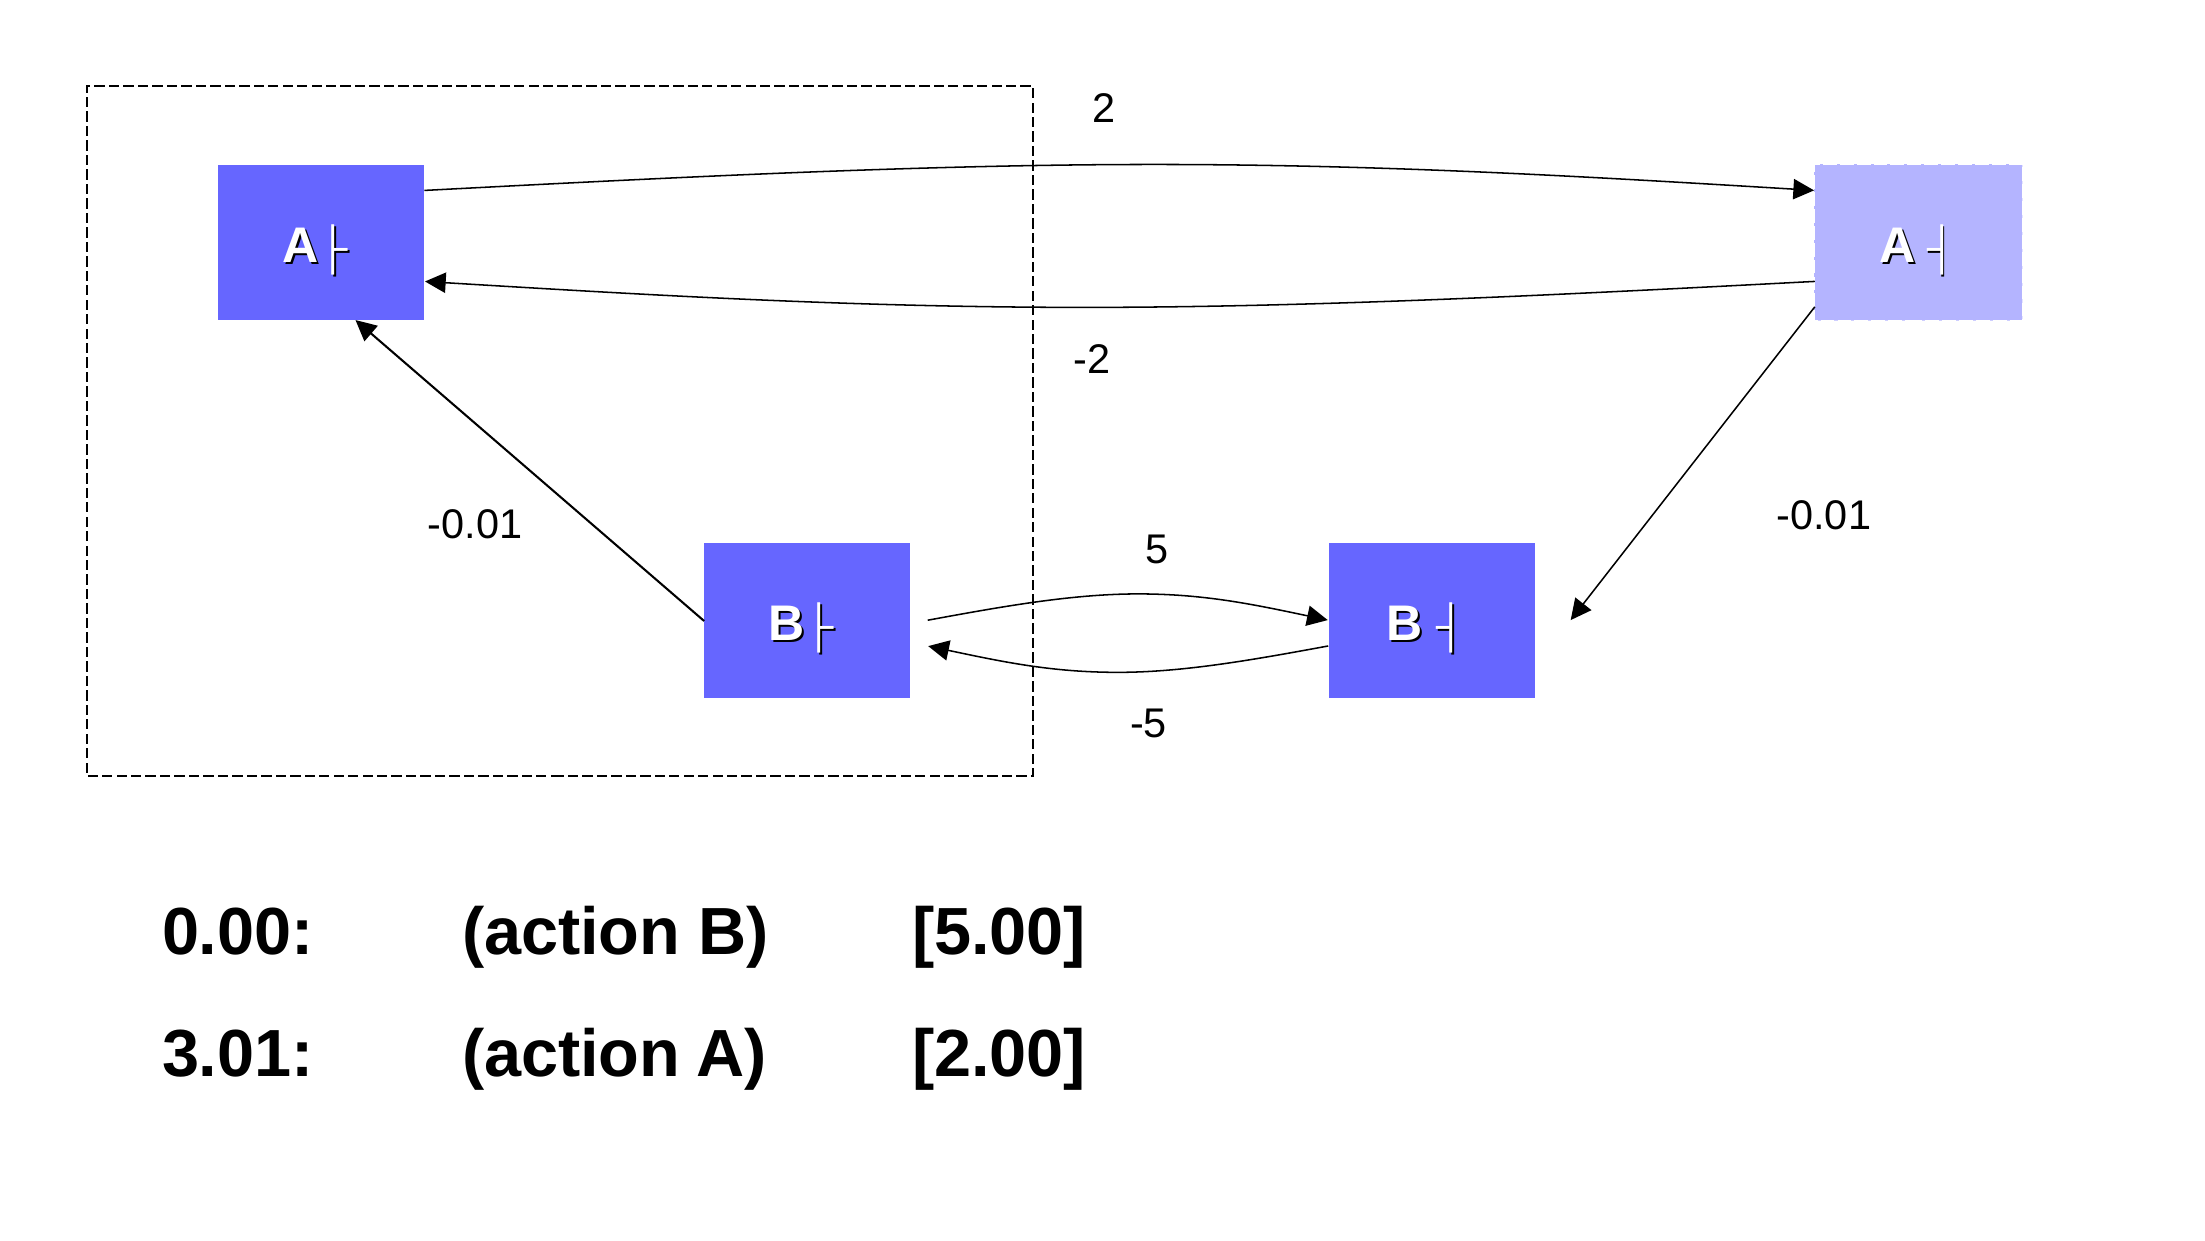

2
A├
A ┤
-2
-0.01
-0.01
5
B├
B ┤
-5
0.00: 	(action B) 	[5.00]
3.01: 	(action A) 	[2.00]